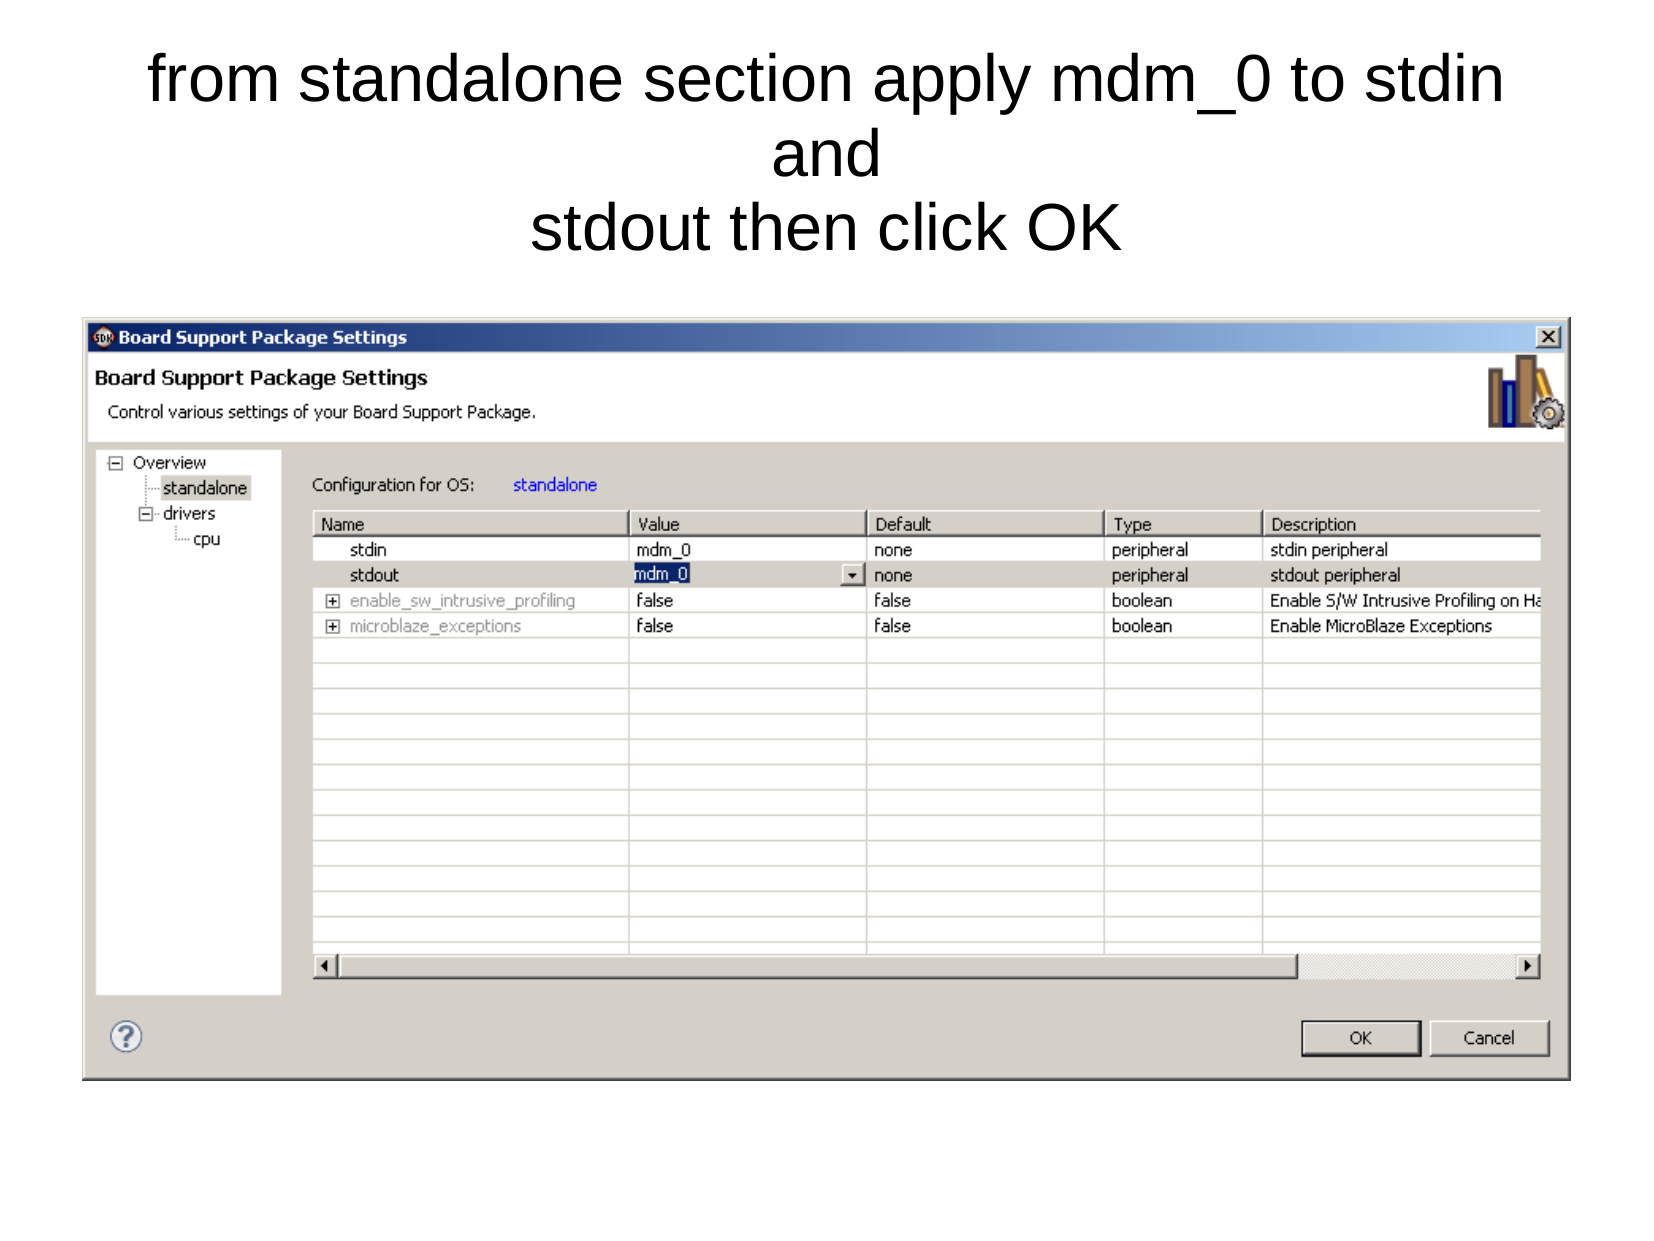

# from standalone section apply mdm_0 to stdin and stdout then click OK